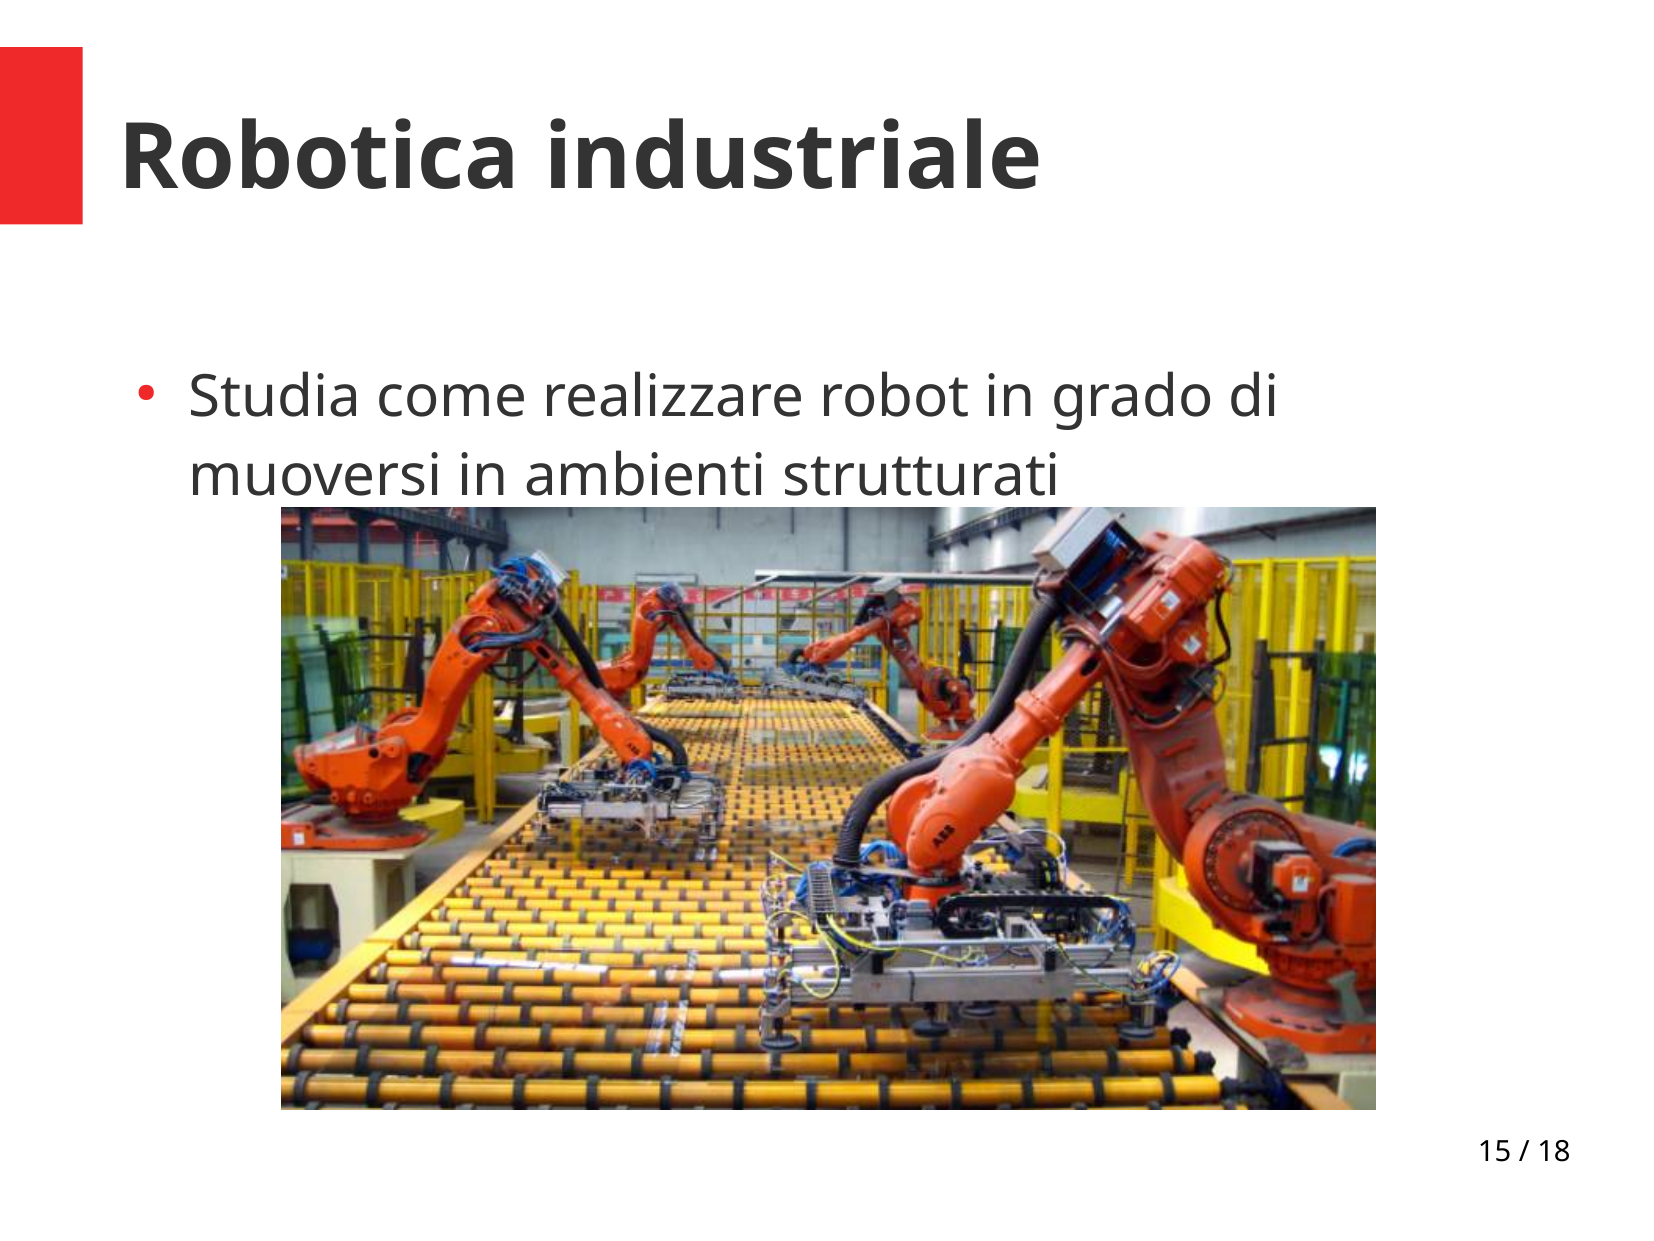

# Robotica industriale
Studia come realizzare robot in grado di muoversi in ambienti strutturati
15